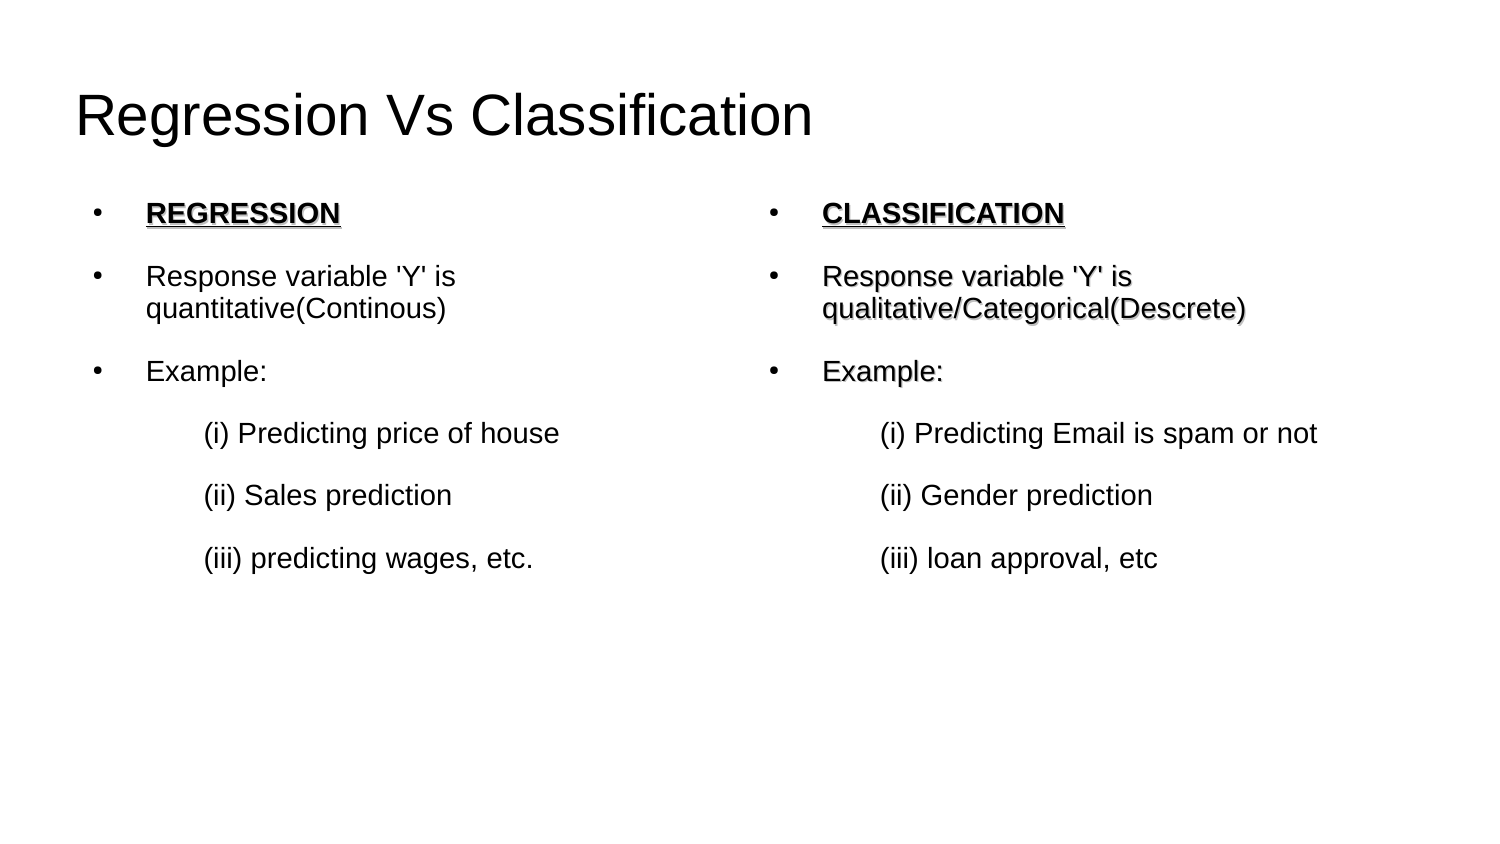

# Regression Vs Classification
REGRESSION
Response variable 'Y' is quantitative(Continous)
Example:
 (i) Predicting price of house
 (ii) Sales prediction
 (iii) predicting wages, etc.
CLASSIFICATION
Response variable 'Y' is qualitative/Categorical(Descrete)
Example:
 (i) Predicting Email is spam or not
 (ii) Gender prediction
 (iii) loan approval, etc